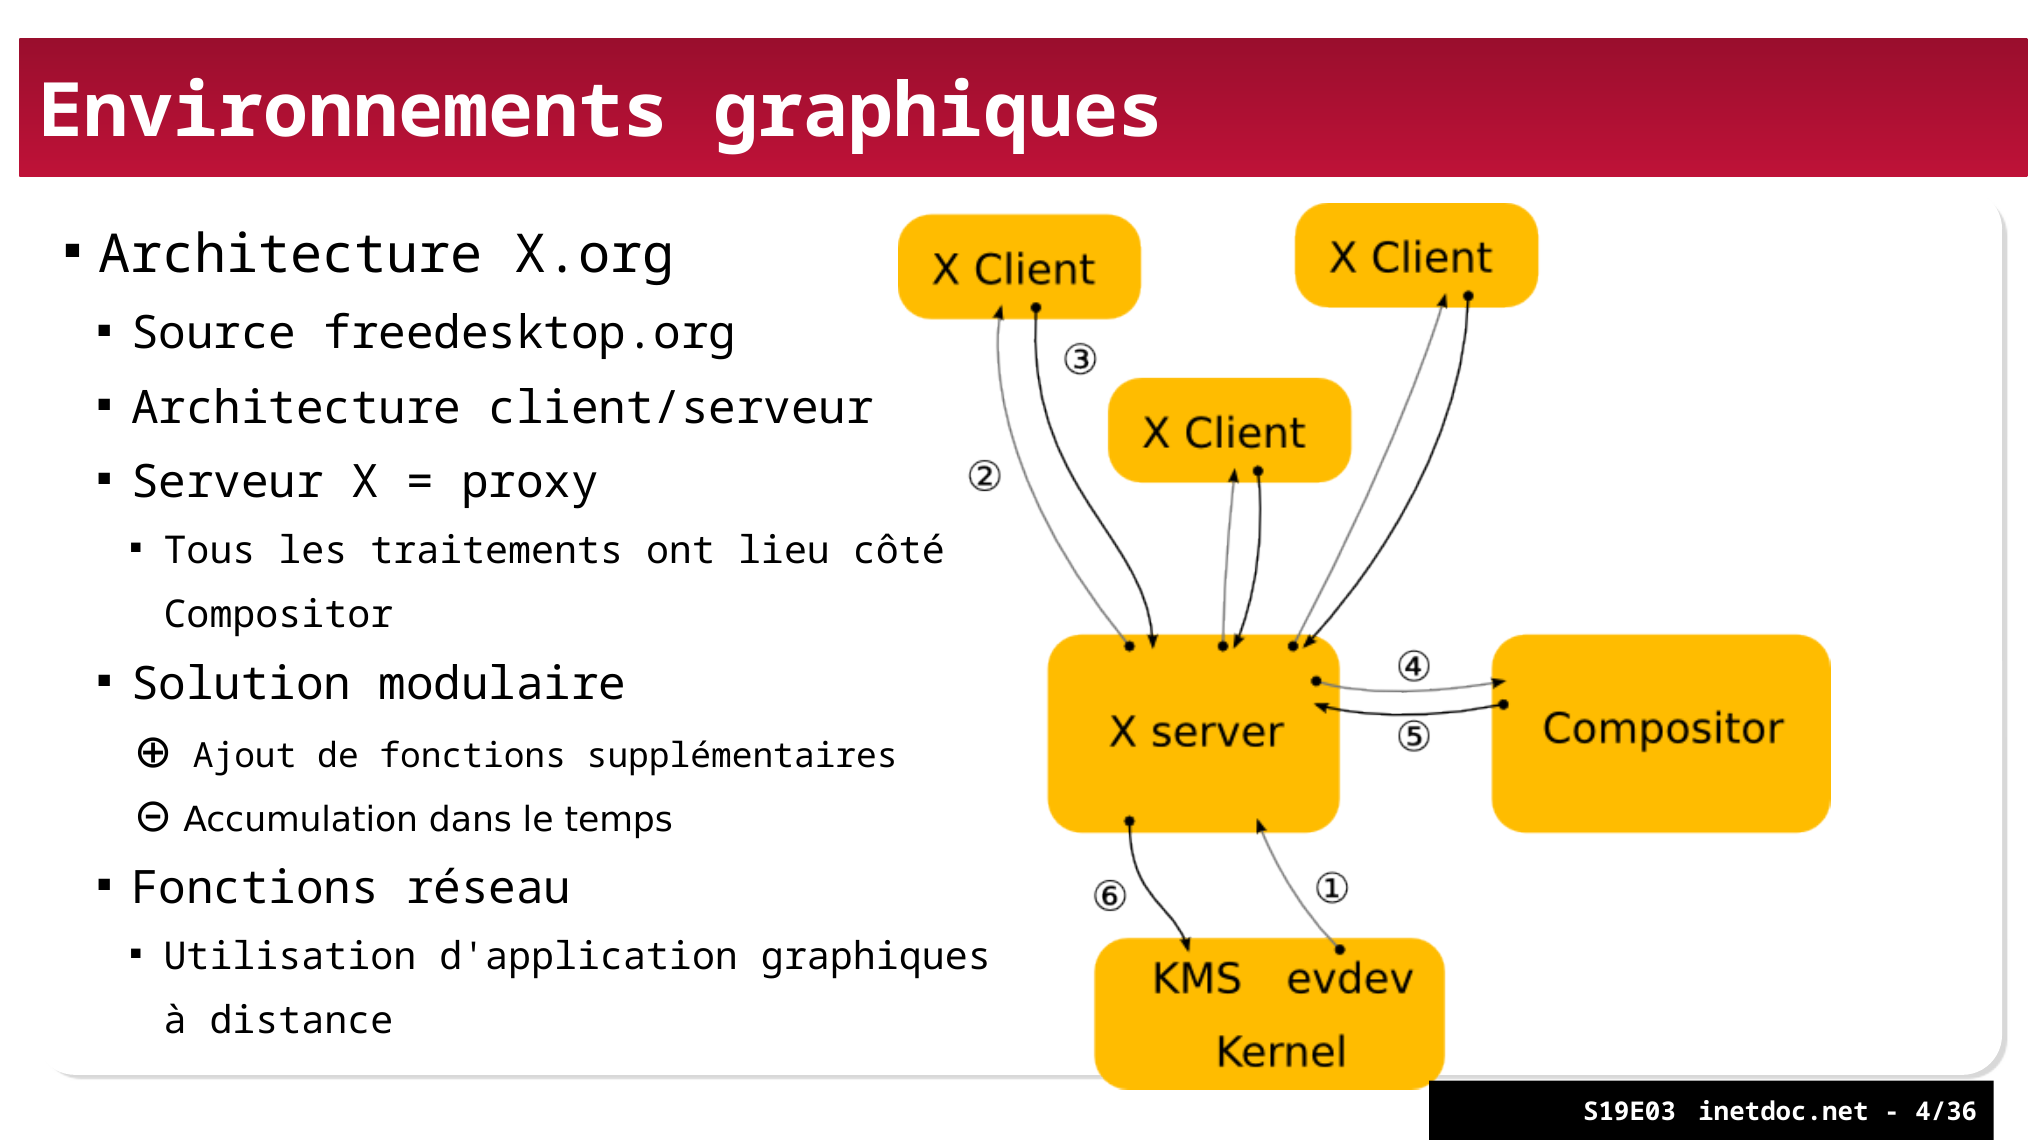

Environnements graphiques
Architecture X.org
Source freedesktop.org
Architecture client/serveur
Serveur X = proxy
Tous les traitements ont lieu côté
Compositor
Solution modulaire
	⊕ Ajout de fonctions supplémentaires
	⊝ Accumulation dans le temps
Fonctions réseau
Utilisation d'application graphiques
à distance
S19E03	inetdoc.net - /36